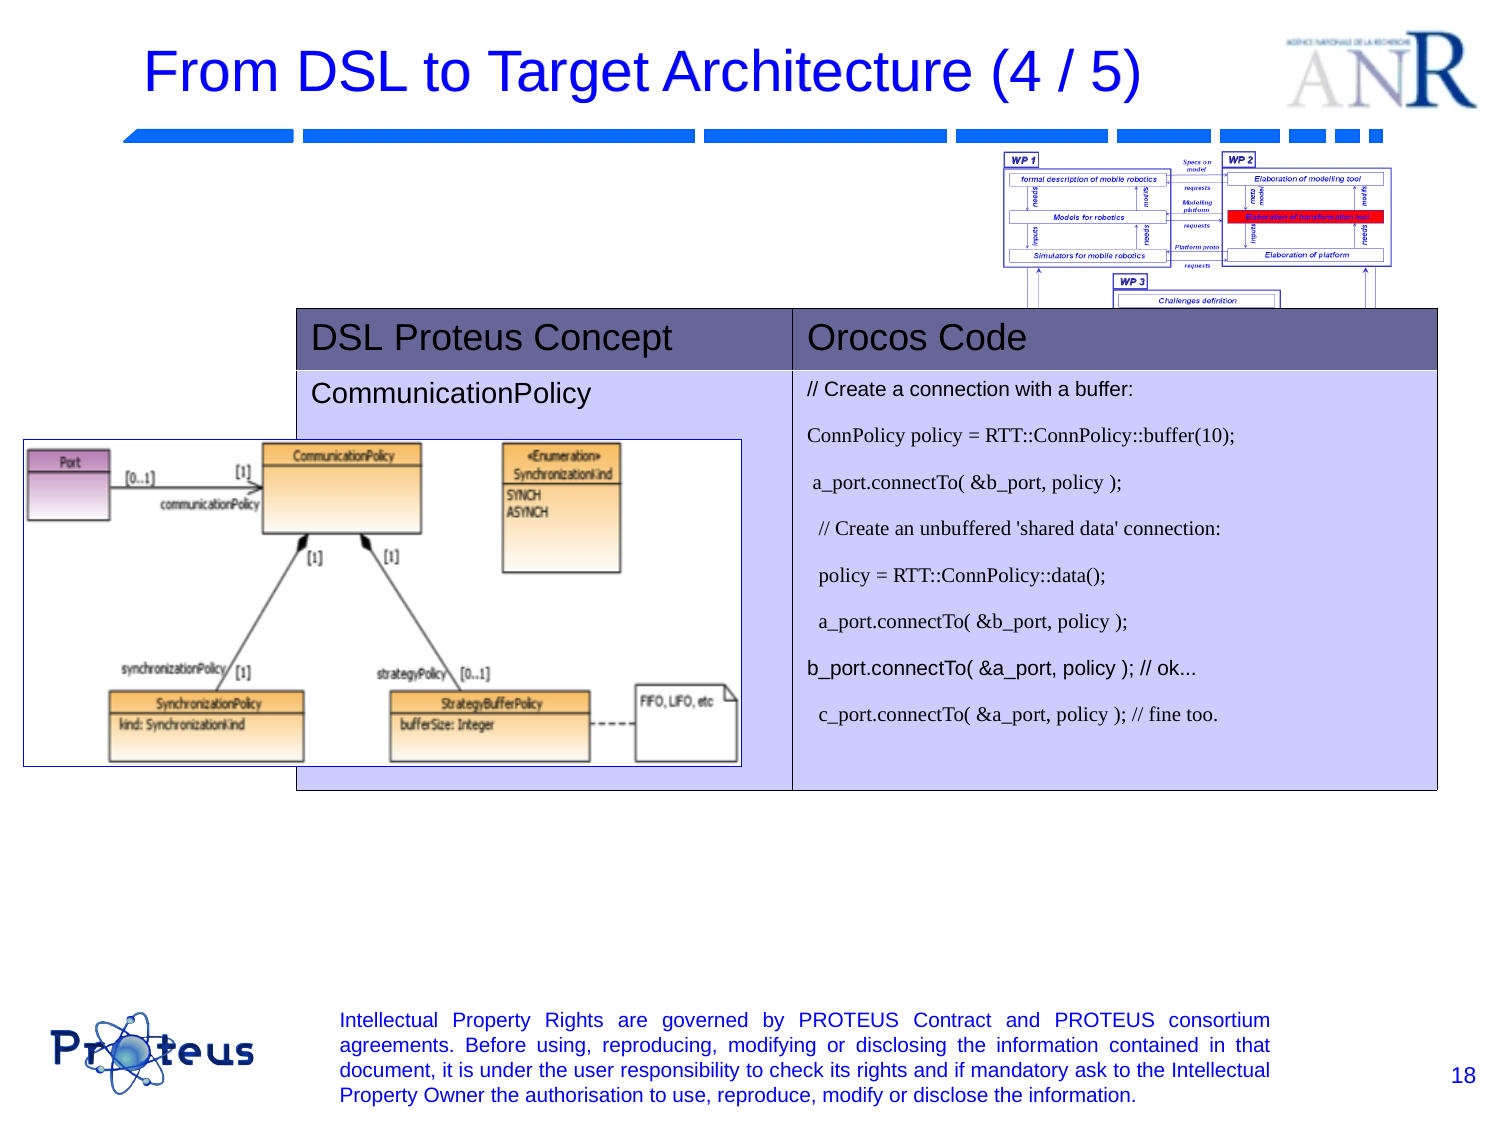

# From DSL to Target Architecture (4 / 5)
| DSL Proteus Concept | Orocos Code |
| --- | --- |
| CommunicationPolicy | // Create a connection with a buffer:   ConnPolicy policy = RTT::ConnPolicy::buffer(10);   a\_port.connectTo( &b\_port, policy );   // Create an unbuffered 'shared data' connection:   policy = RTT::ConnPolicy::data();   a\_port.connectTo( &b\_port, policy ); b\_port.connectTo( &a\_port, policy ); // ok...   c\_port.connectTo( &a\_port, policy ); // fine too. |
18